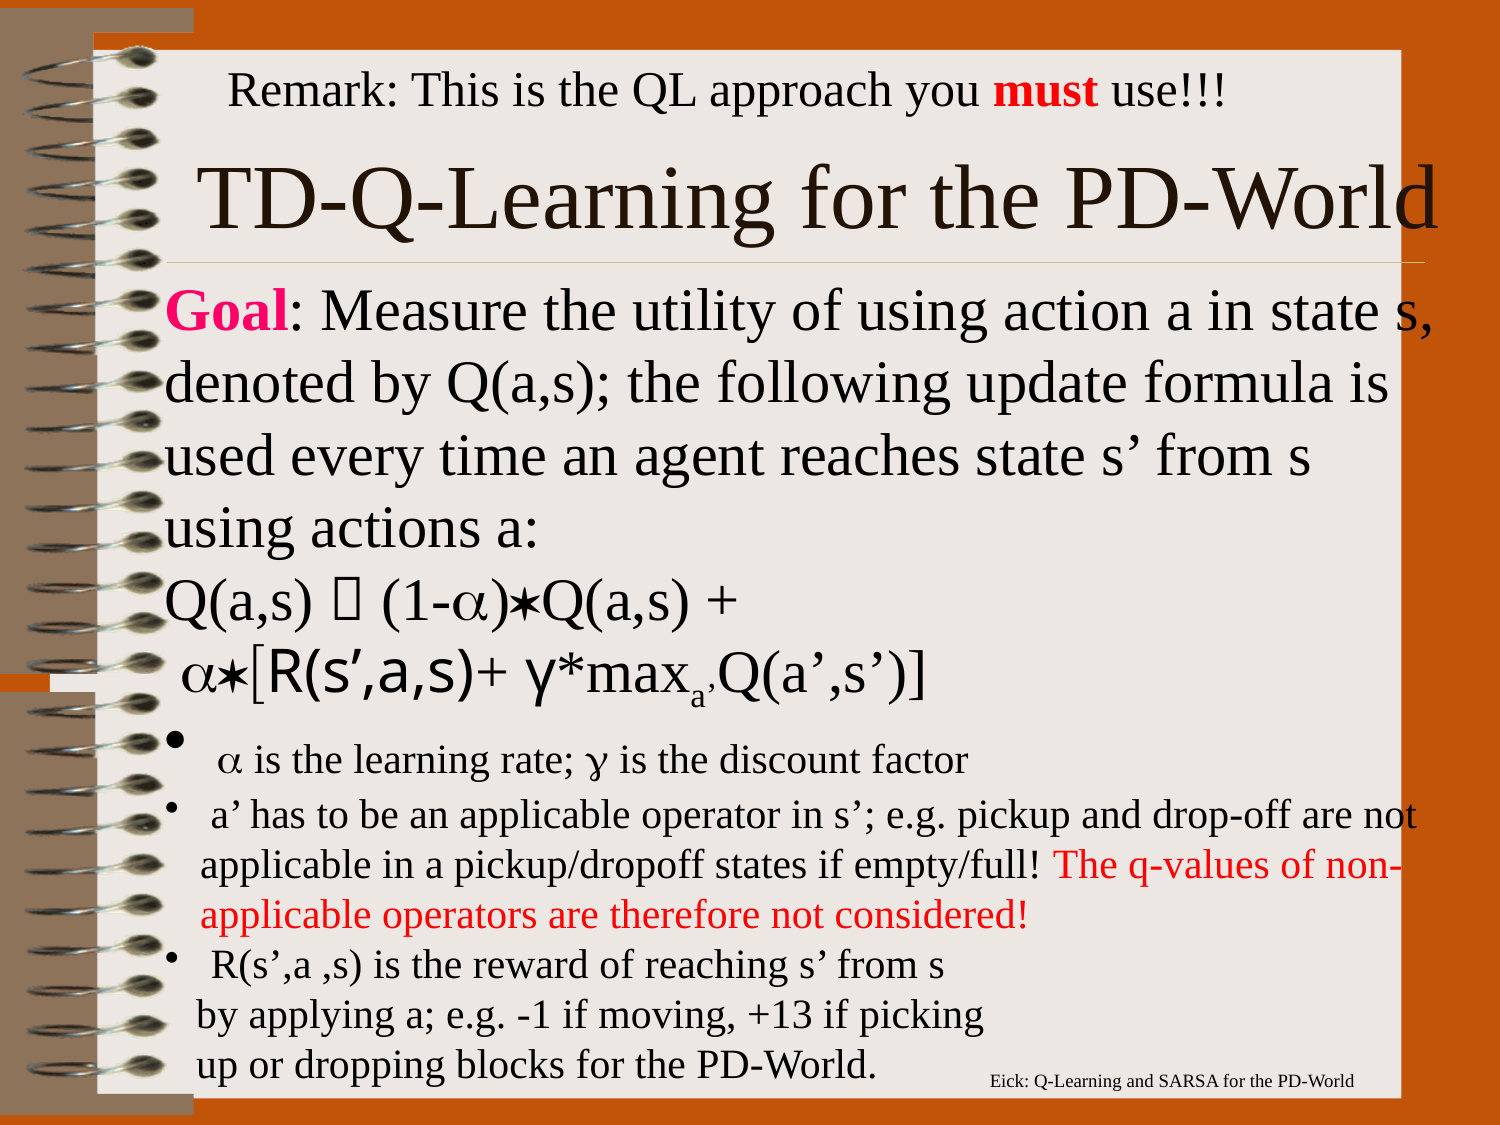

Remark: This is the QL approach you must use!!!
# TD-Q-Learning for the PD-World
Goal: Measure the utility of using action a in state s, denoted by Q(a,s); the following update formula is used every time an agent reaches state s’ from s using actions a:
Q(a,s)  (1-)*Q(a,s) +
 *[R(s’,a,s)+ γ*maxa’Q(a’,s’)]
  is the learning rate; g is the discount factor
 a’ has to be an applicable operator in s’; e.g. pickup and drop-off are not applicable in a pickup/dropoff states if empty/full! The q-values of non-applicable operators are therefore not considered!
 R(s’,a ,s) is the reward of reaching s’ from s
 by applying a; e.g. -1 if moving, +13 if picking
 up or dropping blocks for the PD-World.